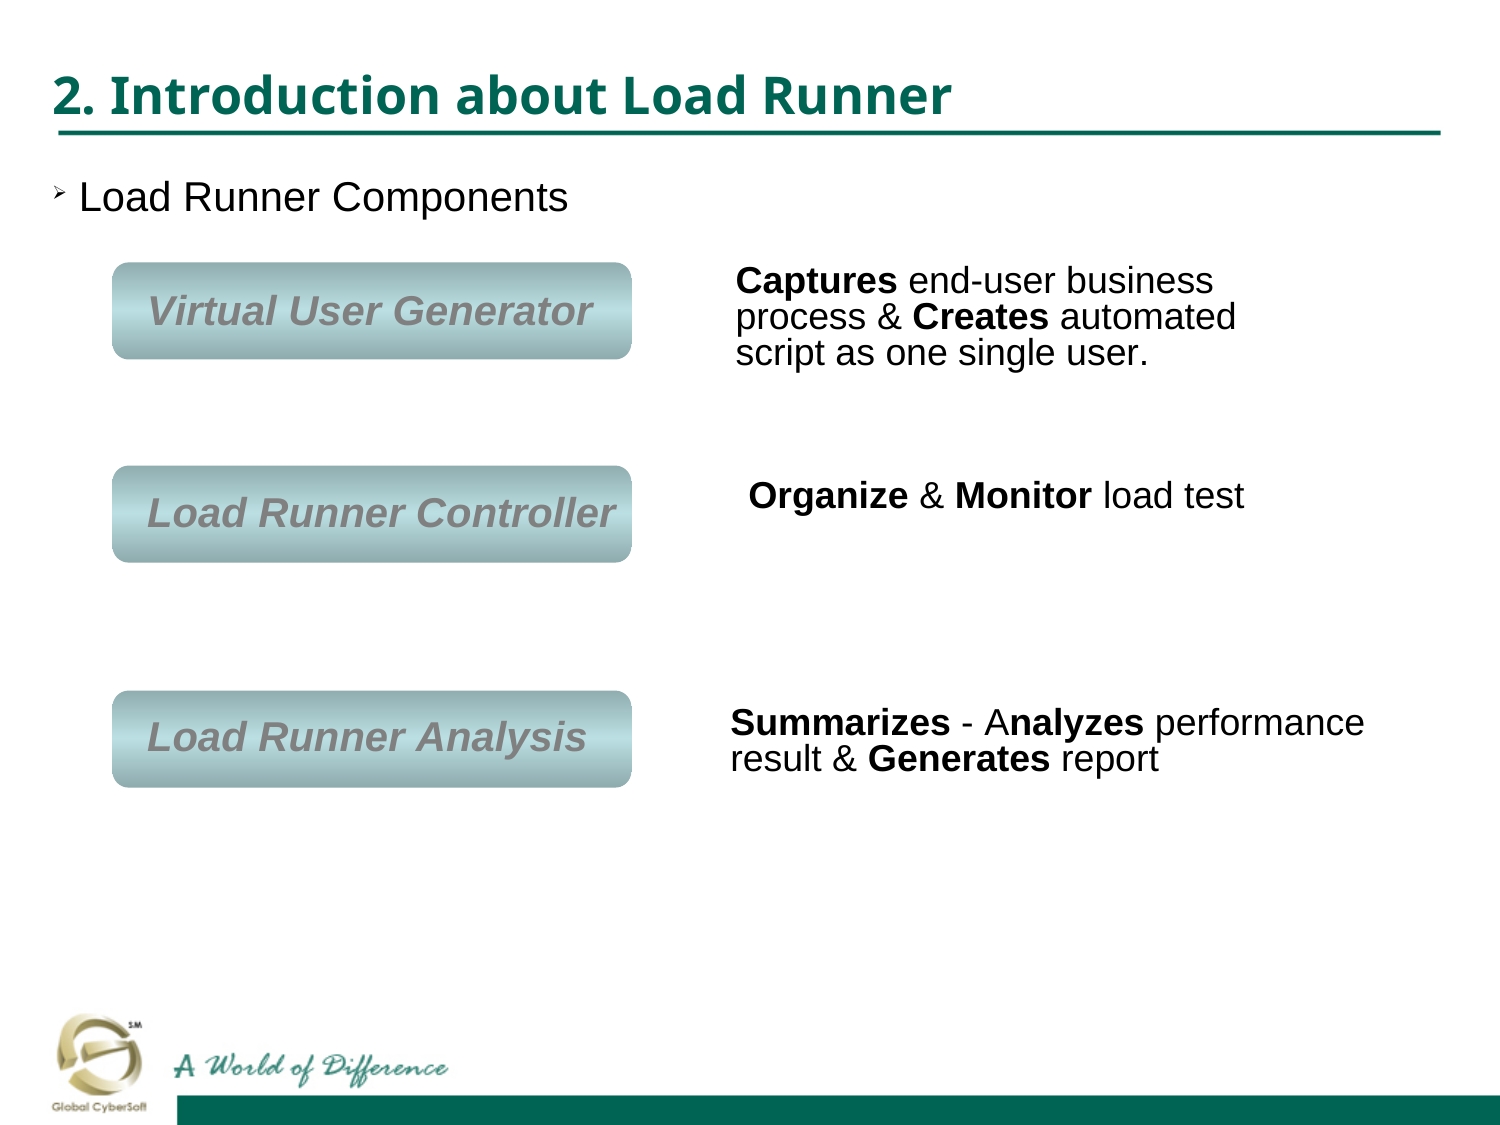

# 2. Introduction about Load Runner
 Load Runner Components
Captures end-user business process & Creates automated script as one single user.
Virtual User Generator
Virtual User Generator
Load Runner Controller
Organize & Monitor load test
Load Runner Analysis
Summarizes - Analyzes performance result & Generates report